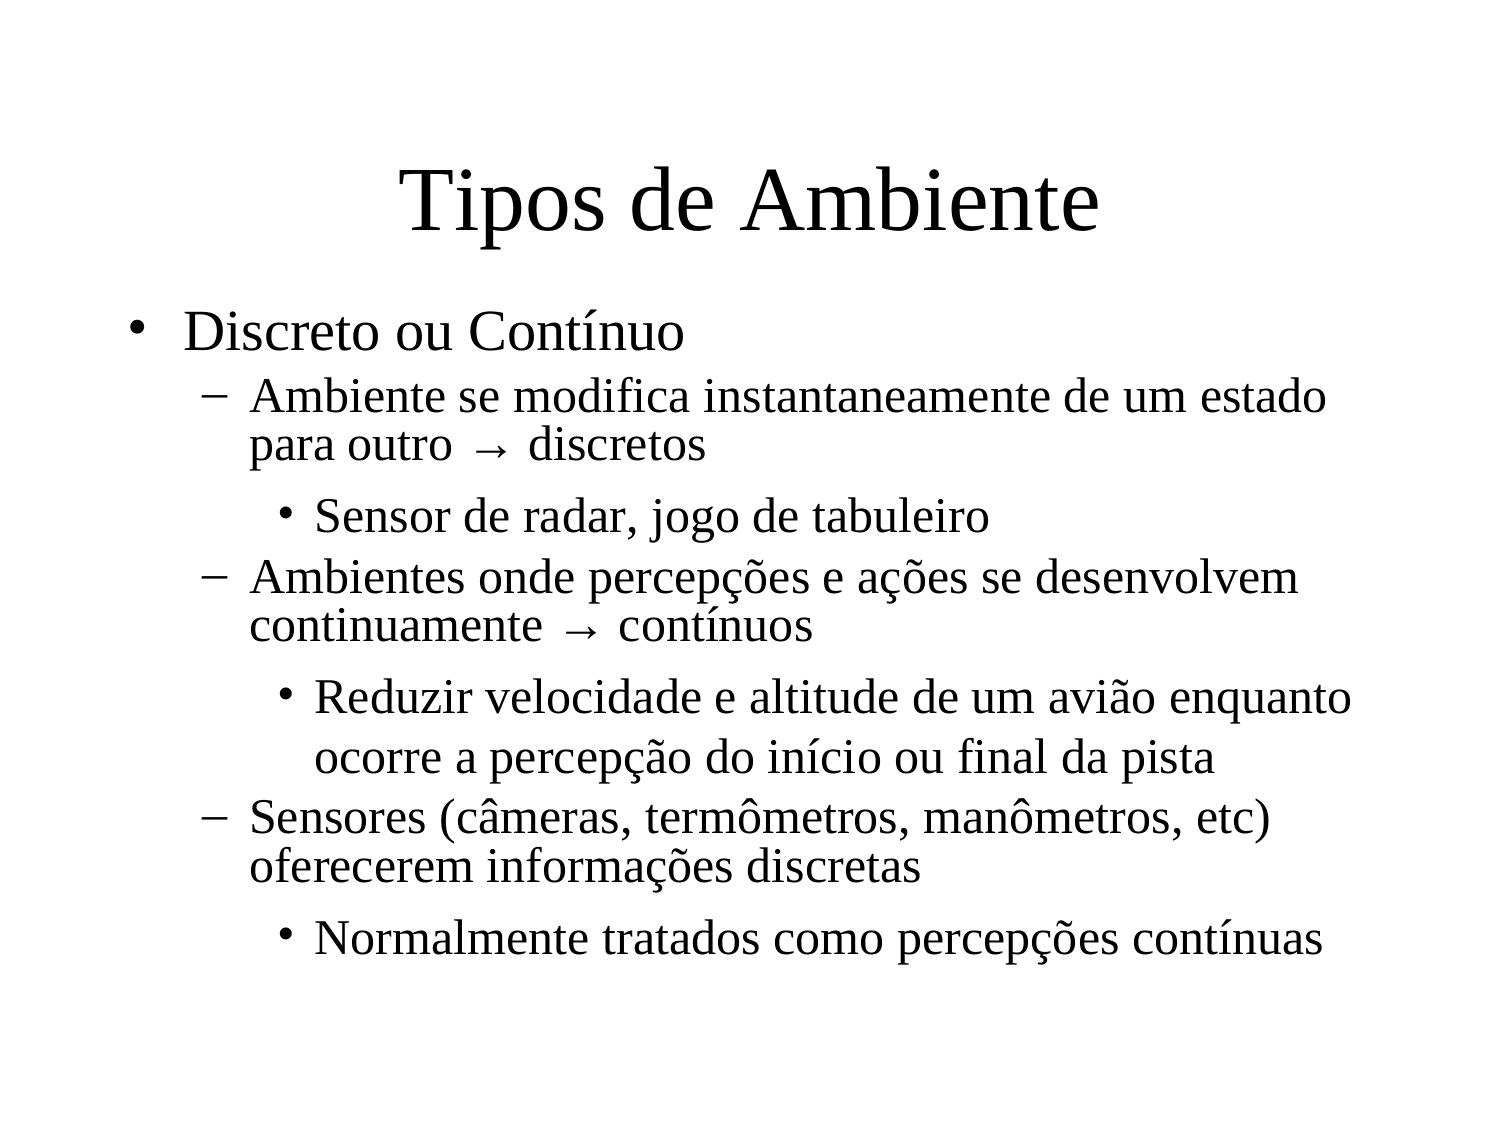

# Tipos de Ambiente
Discreto ou Contínuo
Ambiente se modifica instantaneamente de um estado para outro → discretos
Sensor de radar, jogo de tabuleiro
Ambientes onde percepções e ações se desenvolvem continuamente → contínuos
Reduzir velocidade e altitude de um avião enquanto ocorre a percepção do início ou final da pista
Sensores (câmeras, termômetros, manômetros, etc) oferecerem informações discretas
Normalmente tratados como percepções contínuas